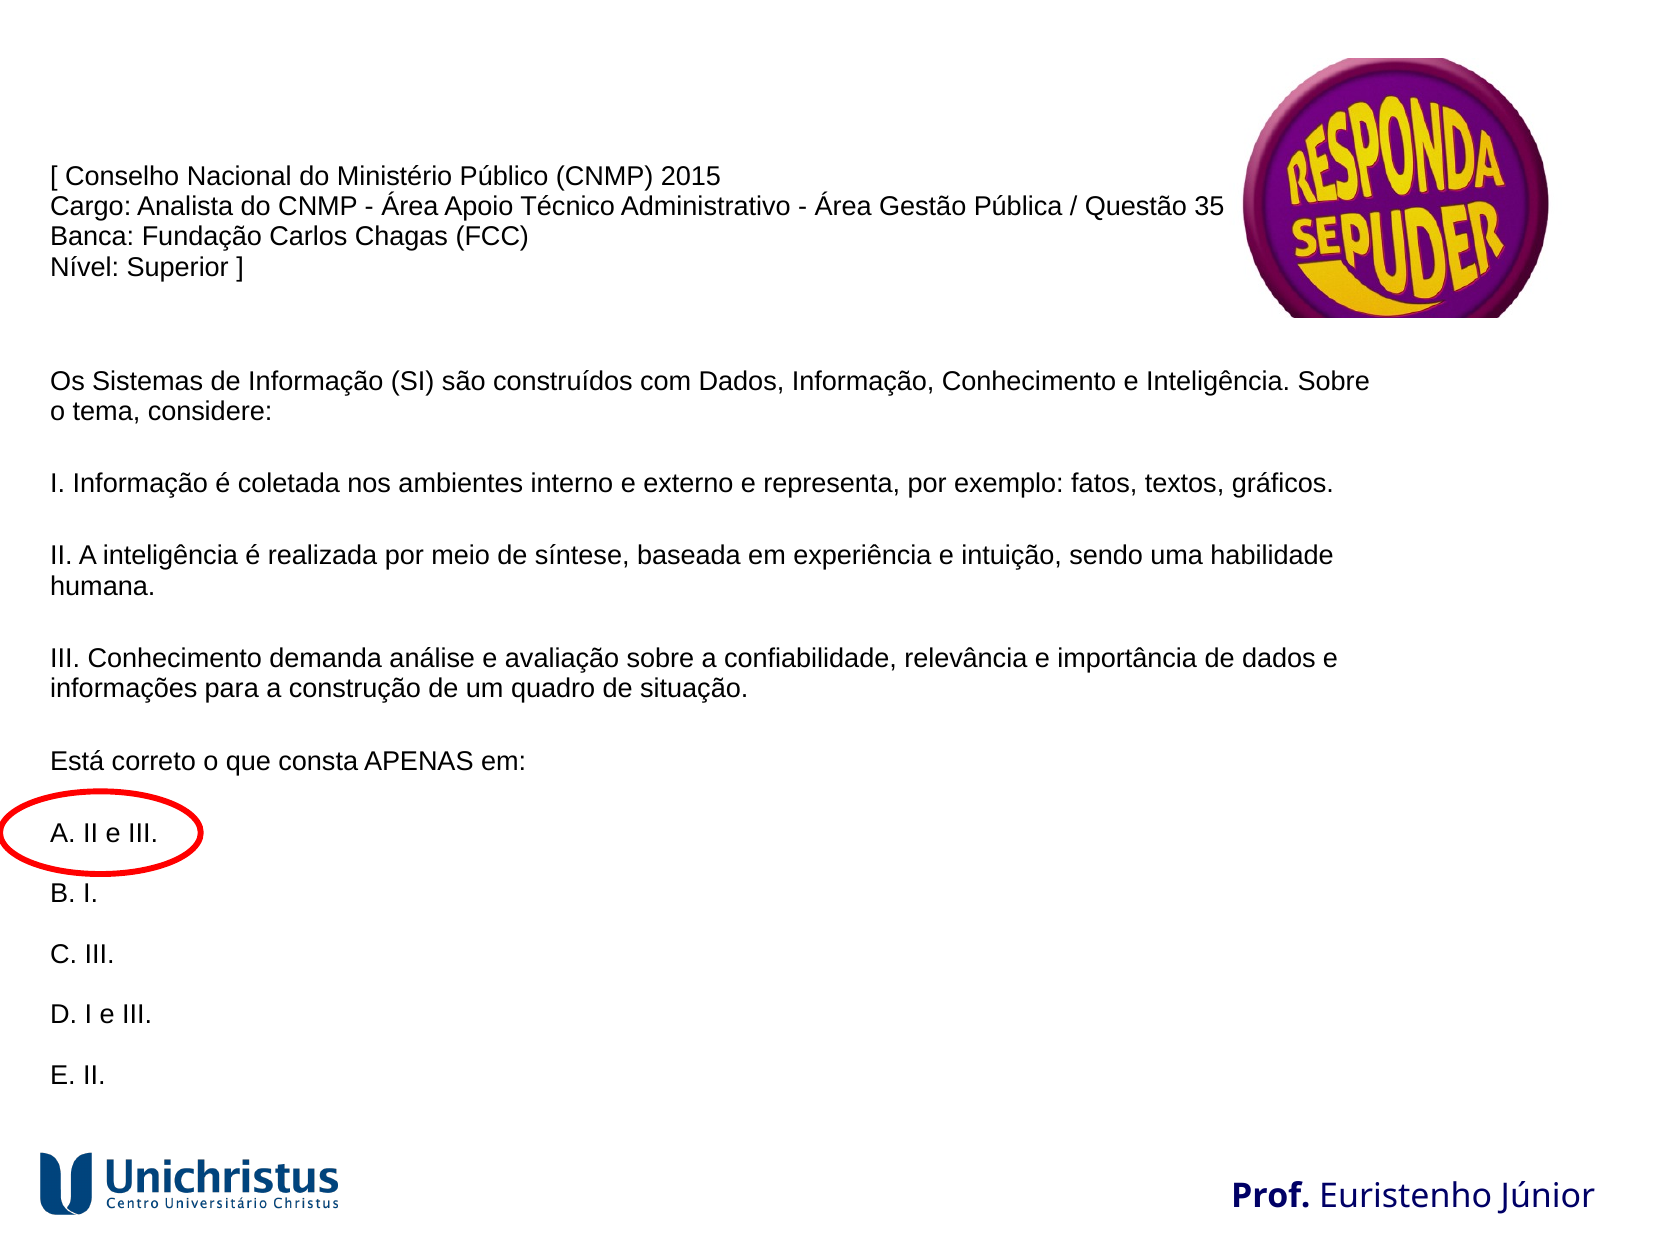

[ Conselho Nacional do Ministério Público (CNMP) 2015
Cargo: Analista do CNMP - Área Apoio Técnico Administrativo - Área Gestão Pública / Questão 35
Banca: Fundação Carlos Chagas (FCC)
Nível: Superior ]
Os Sistemas de Informação (SI) são construídos com Dados, Informação, Conhecimento e Inteligência. Sobre o tema, considere:
I. Informação é coletada nos ambientes interno e externo e representa, por exemplo: fatos, textos, gráficos.
II. A inteligência é realizada por meio de síntese, baseada em experiência e intuição, sendo uma habilidade humana.
III. Conhecimento demanda análise e avaliação sobre a confiabilidade, relevância e importância de dados e informações para a construção de um quadro de situação.
Está correto o que consta APENAS em:
A. II e III.
B. I.
C. III.
D. I e III.
E. II.
Prof. Euristenho Júnior